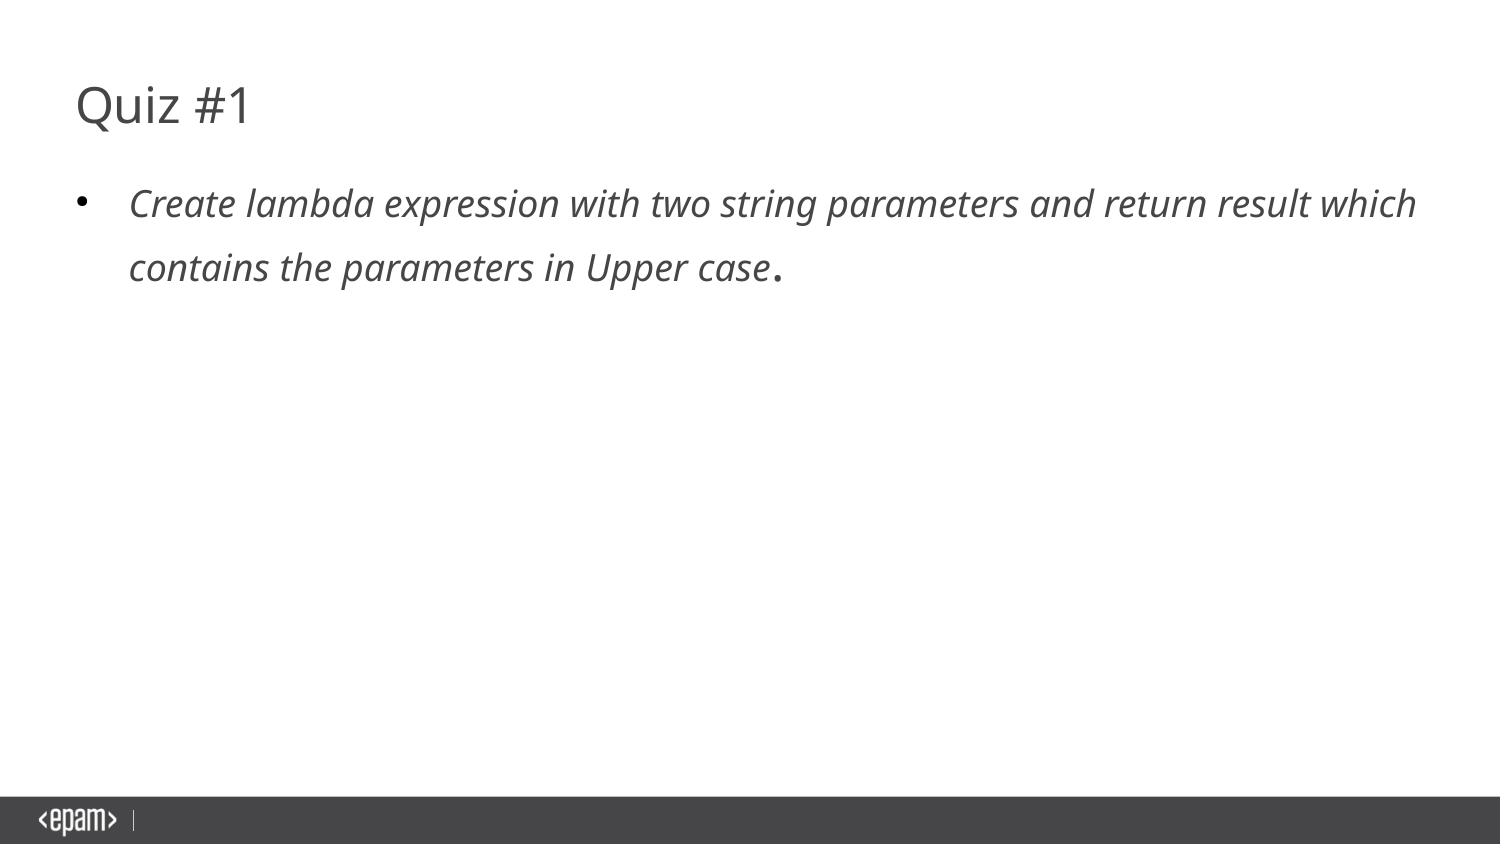

# Quiz #1
Create lambda expression with two string parameters and return result which contains the parameters in Upper case.